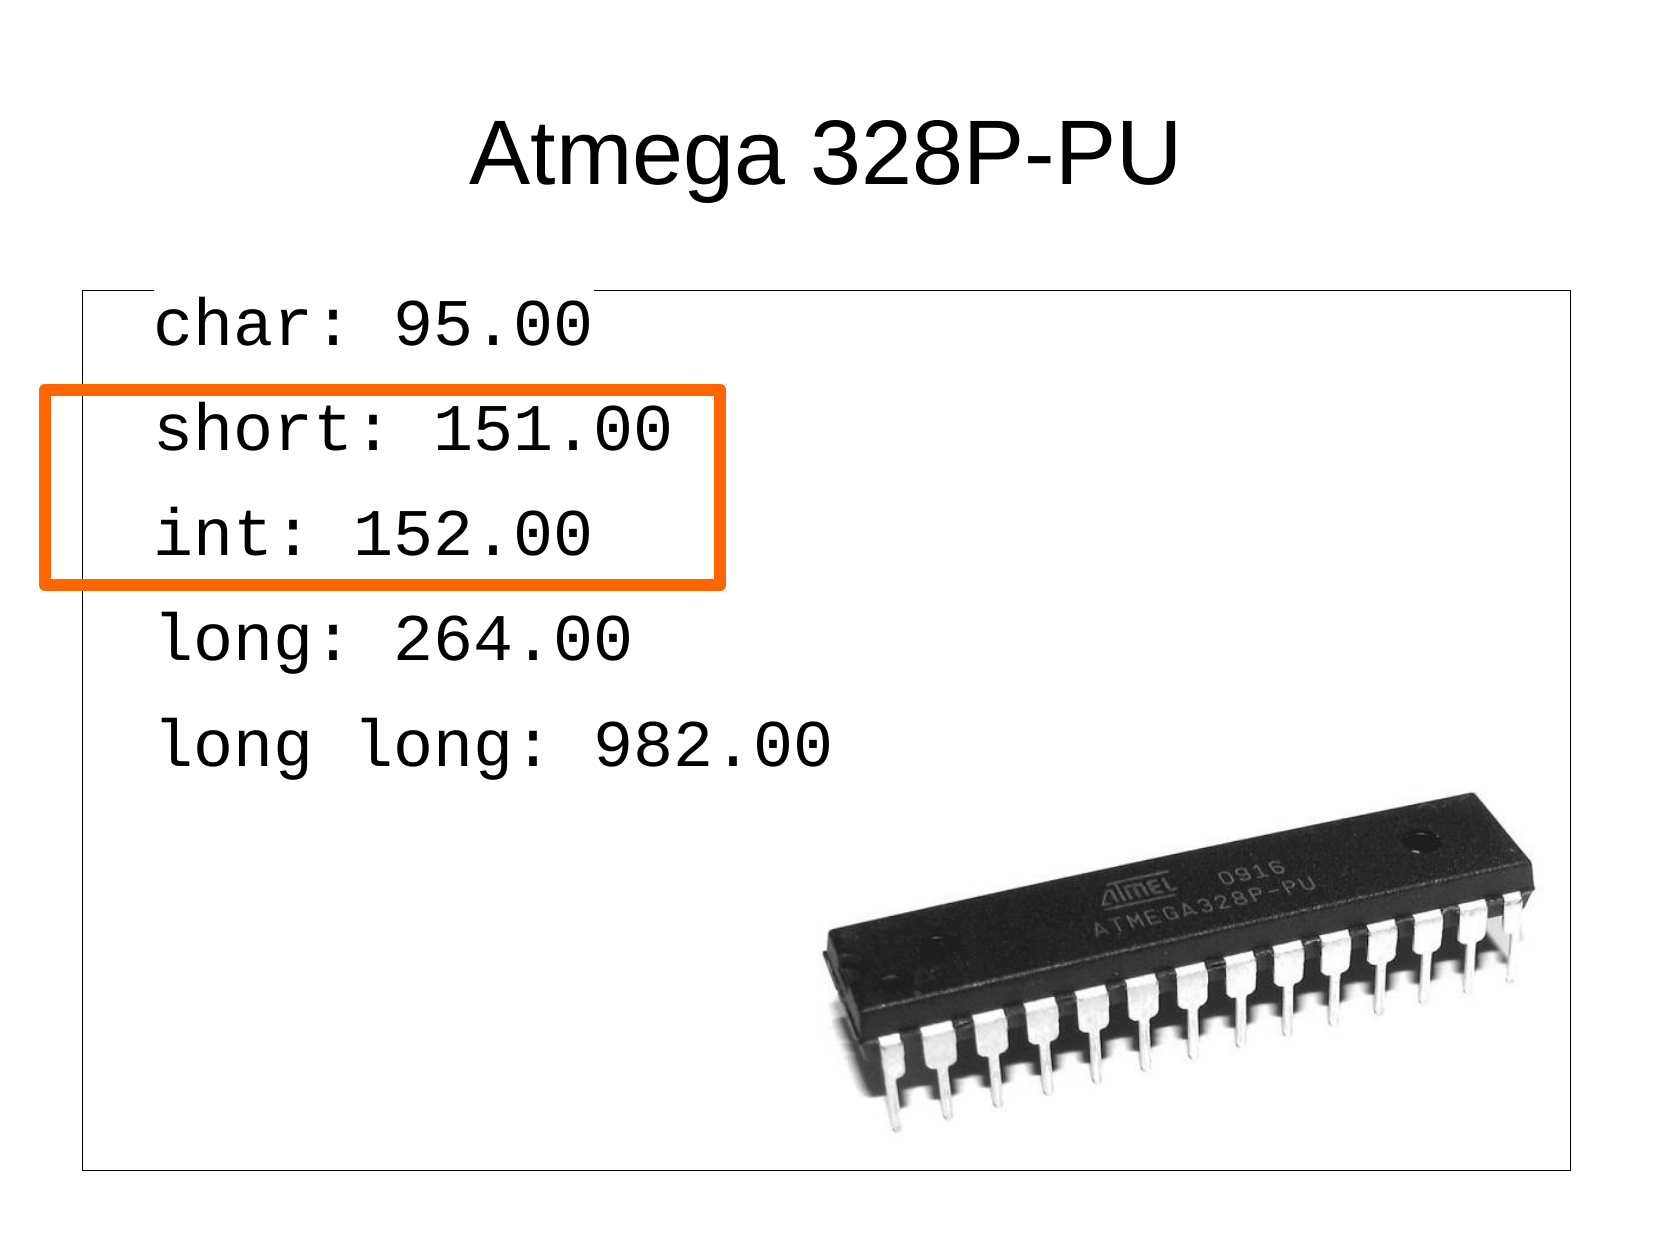

# Atmega 328P-PU
char: 95.00
short: 151.00
int: 152.00
long: 264.00
long long: 982.00